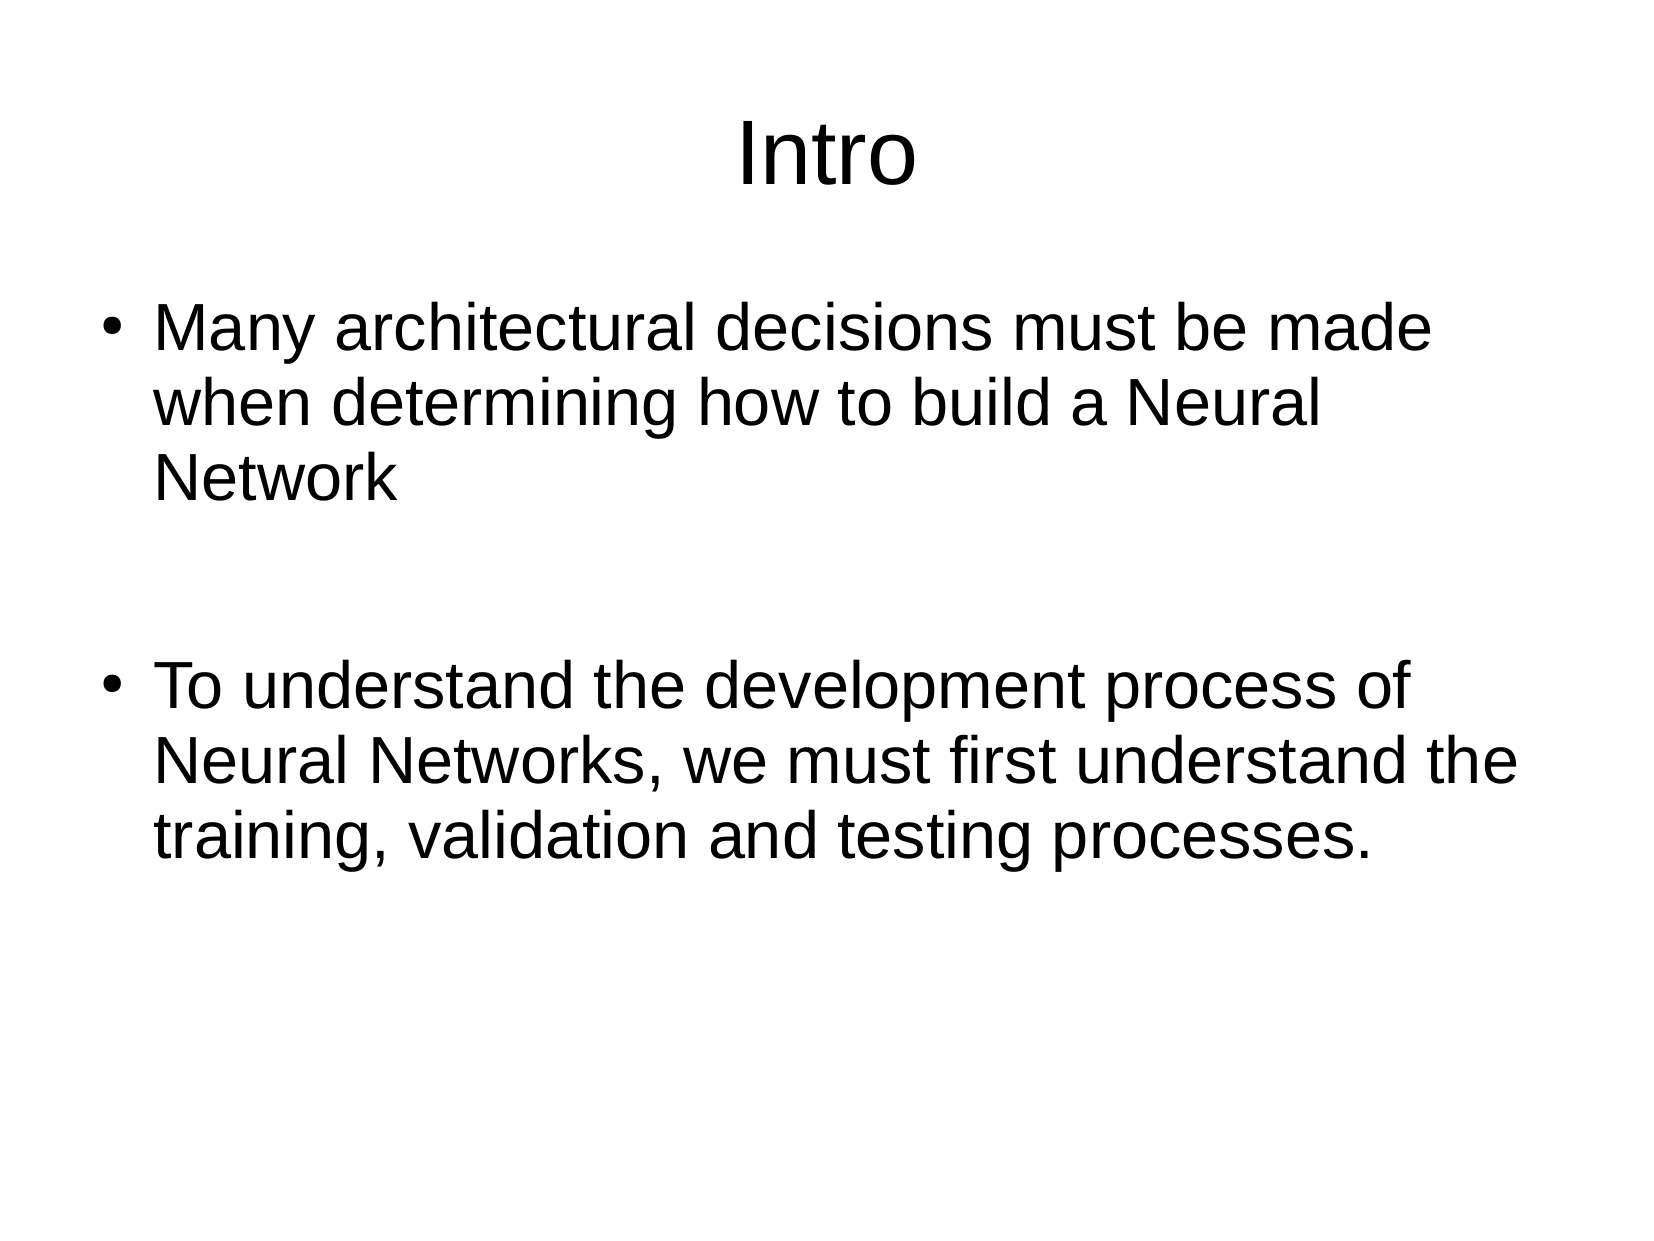

# Intro
Many architectural decisions must be made when determining how to build a Neural Network
To understand the development process of Neural Networks, we must first understand the training, validation and testing processes.